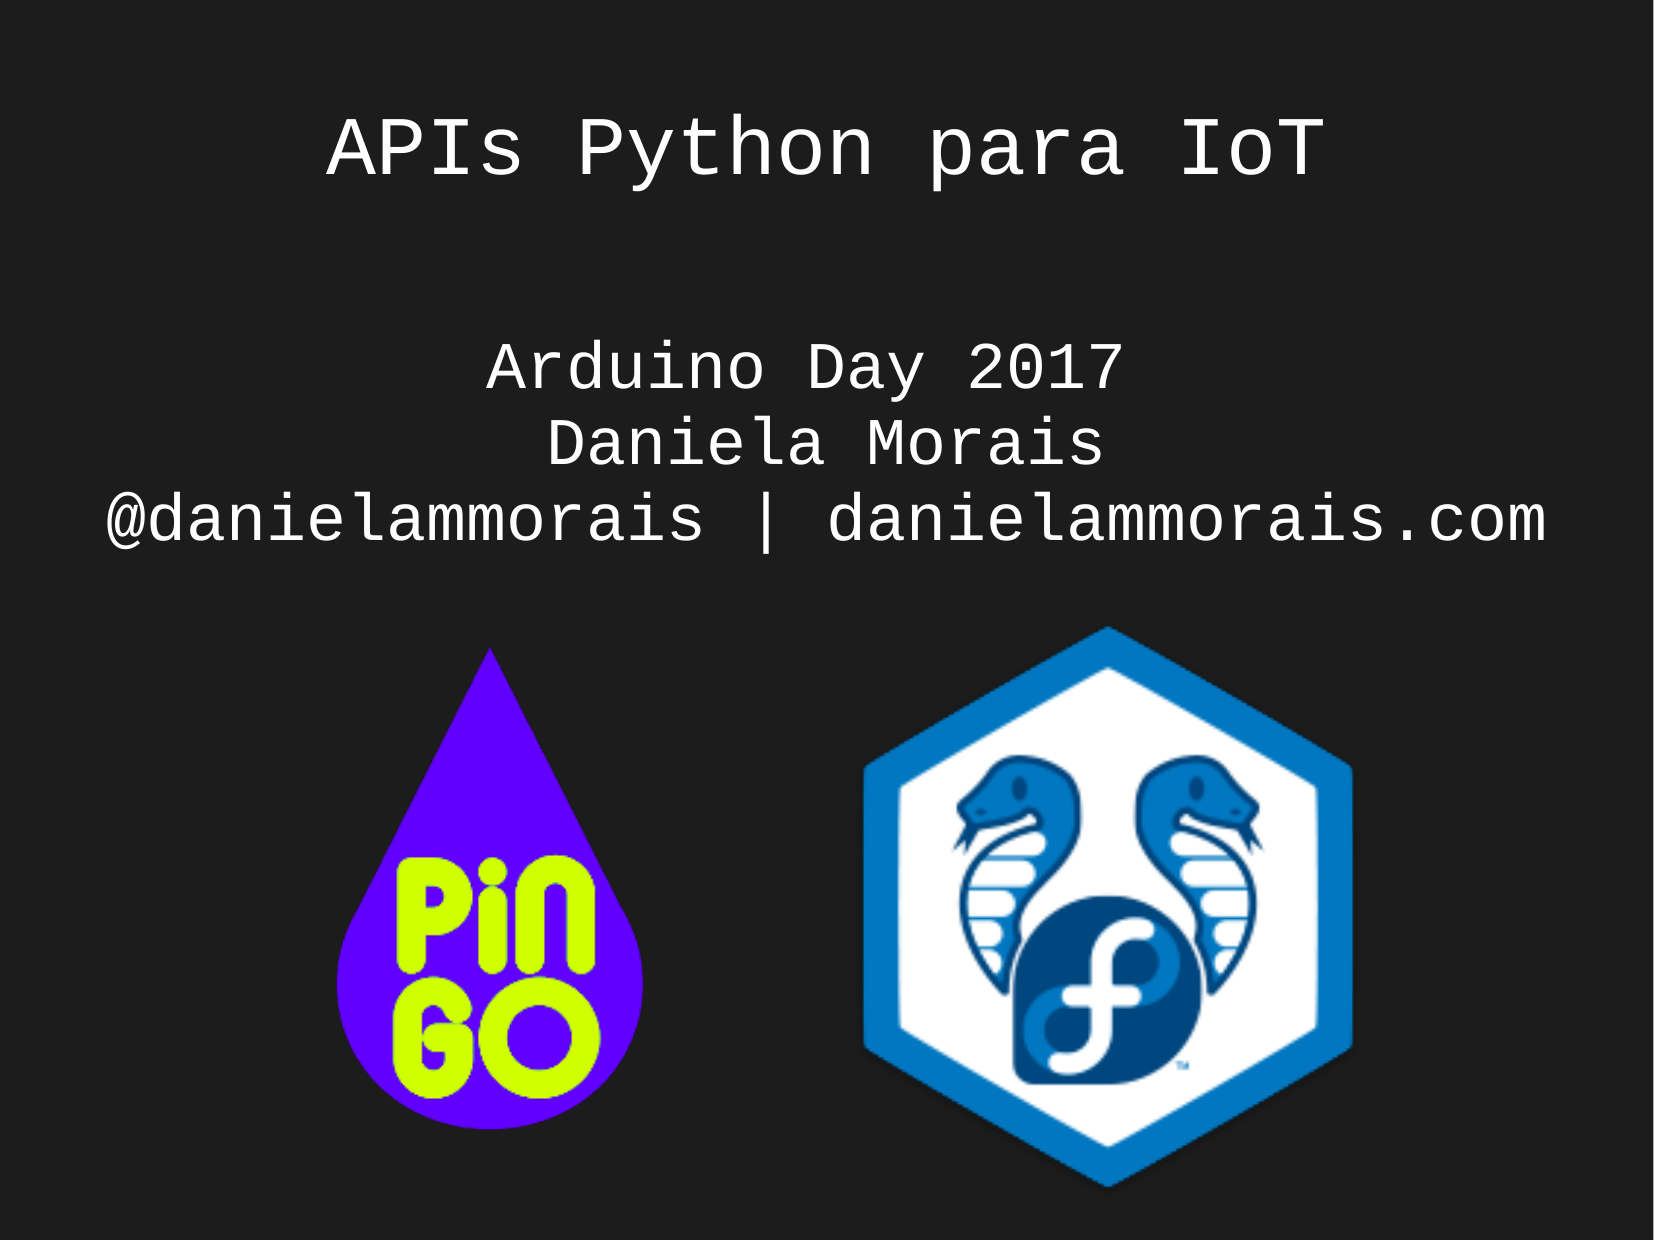

# APIs Python para IoT
Arduino Day 2017
Daniela Morais
@danielammorais | danielammorais.com